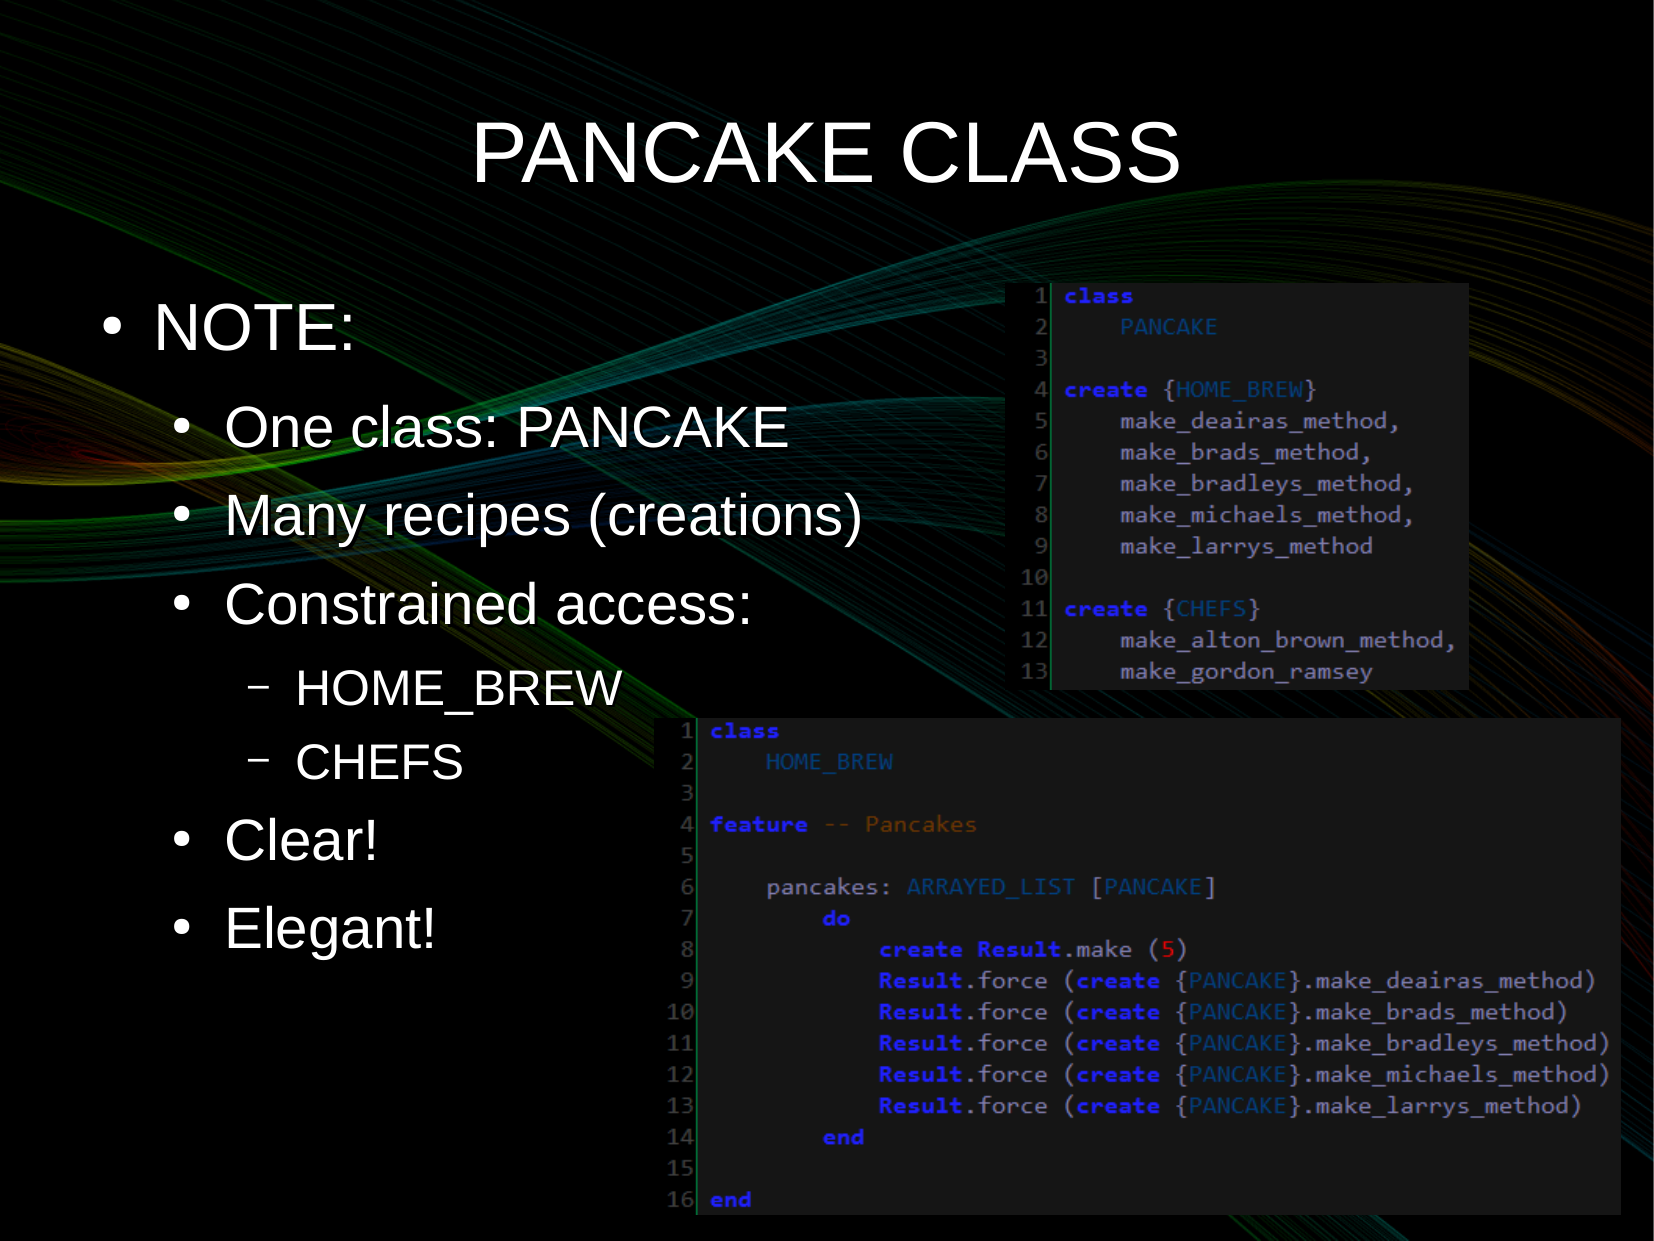

# PANCAKE CLASS
NOTE:
One class: PANCAKE
Many recipes (creations)
Constrained access:
HOME_BREW
CHEFS
Clear!
Elegant!